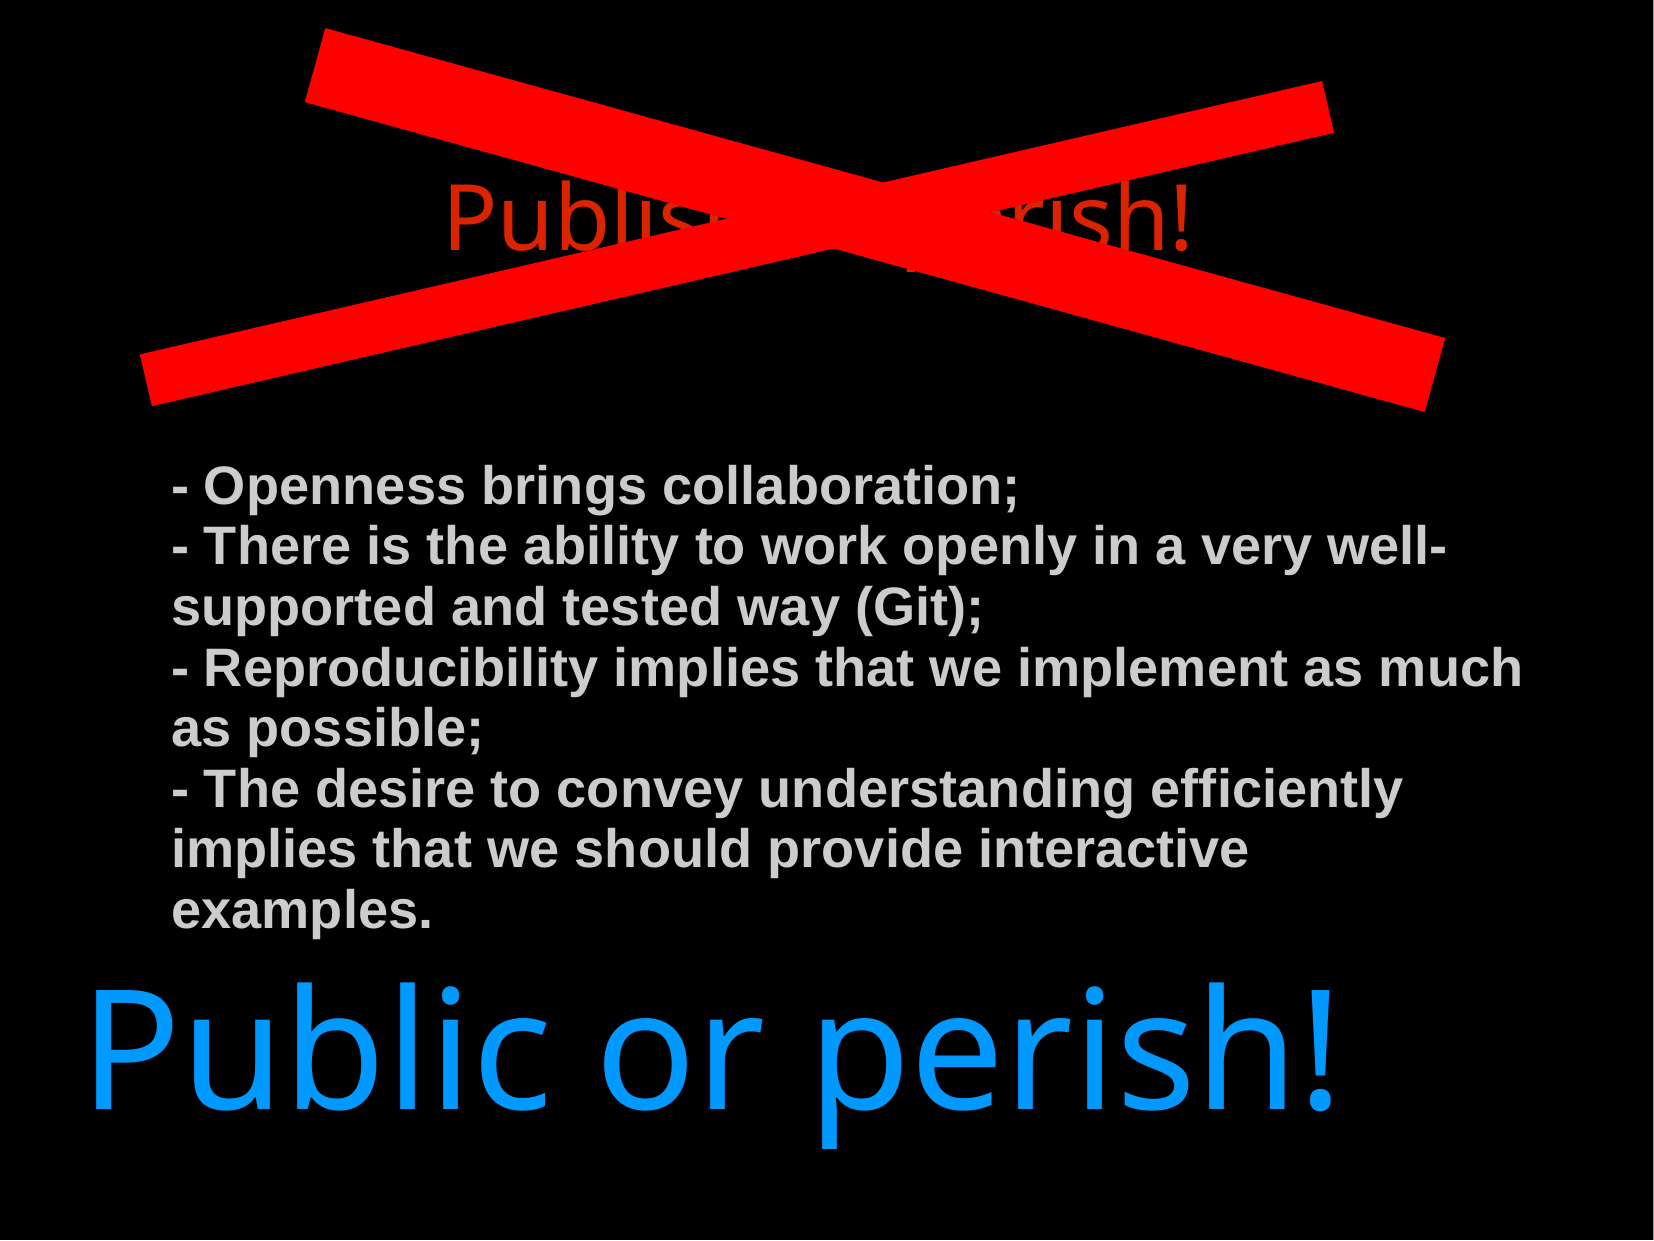

# Publish or perish!
- Openness brings collaboration;
- There is the ability to work openly in a very well-supported and tested way (Git);
- Reproducibility implies that we implement as much as possible;
- The desire to convey understanding efficiently implies that we should provide interactive
examples.
Public or perish!